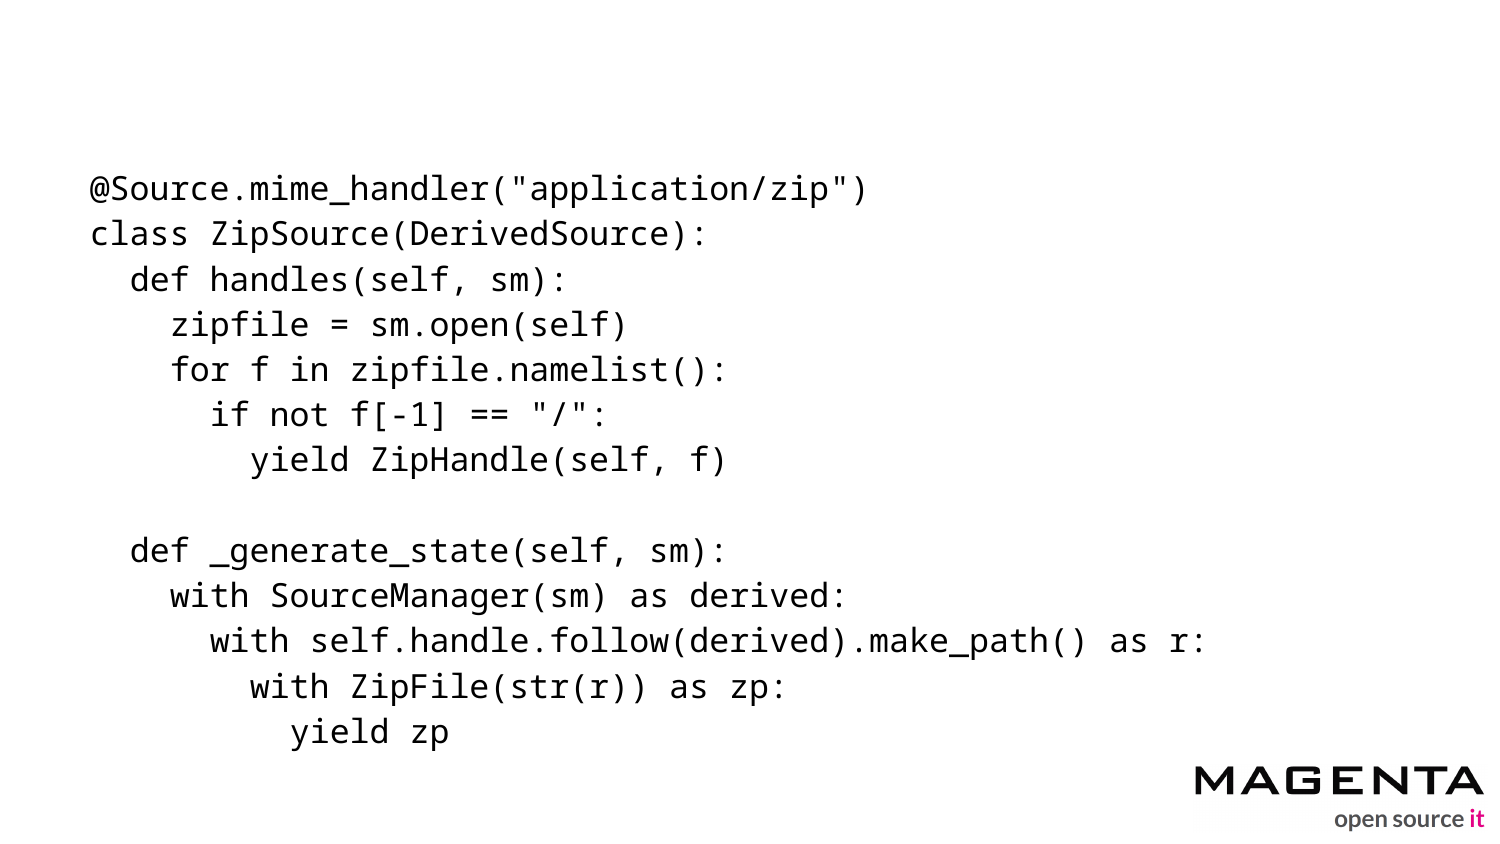

@Source.mime_handler("application/zip")
class ZipSource(DerivedSource):
 def handles(self, sm):
 zipfile = sm.open(self)
 for f in zipfile.namelist():
 if not f[-1] == "/":
 yield ZipHandle(self, f)
 def _generate_state(self, sm):
 with SourceManager(sm) as derived:
 with self.handle.follow(derived).make_path() as r:
 with ZipFile(str(r)) as zp:
 yield zp